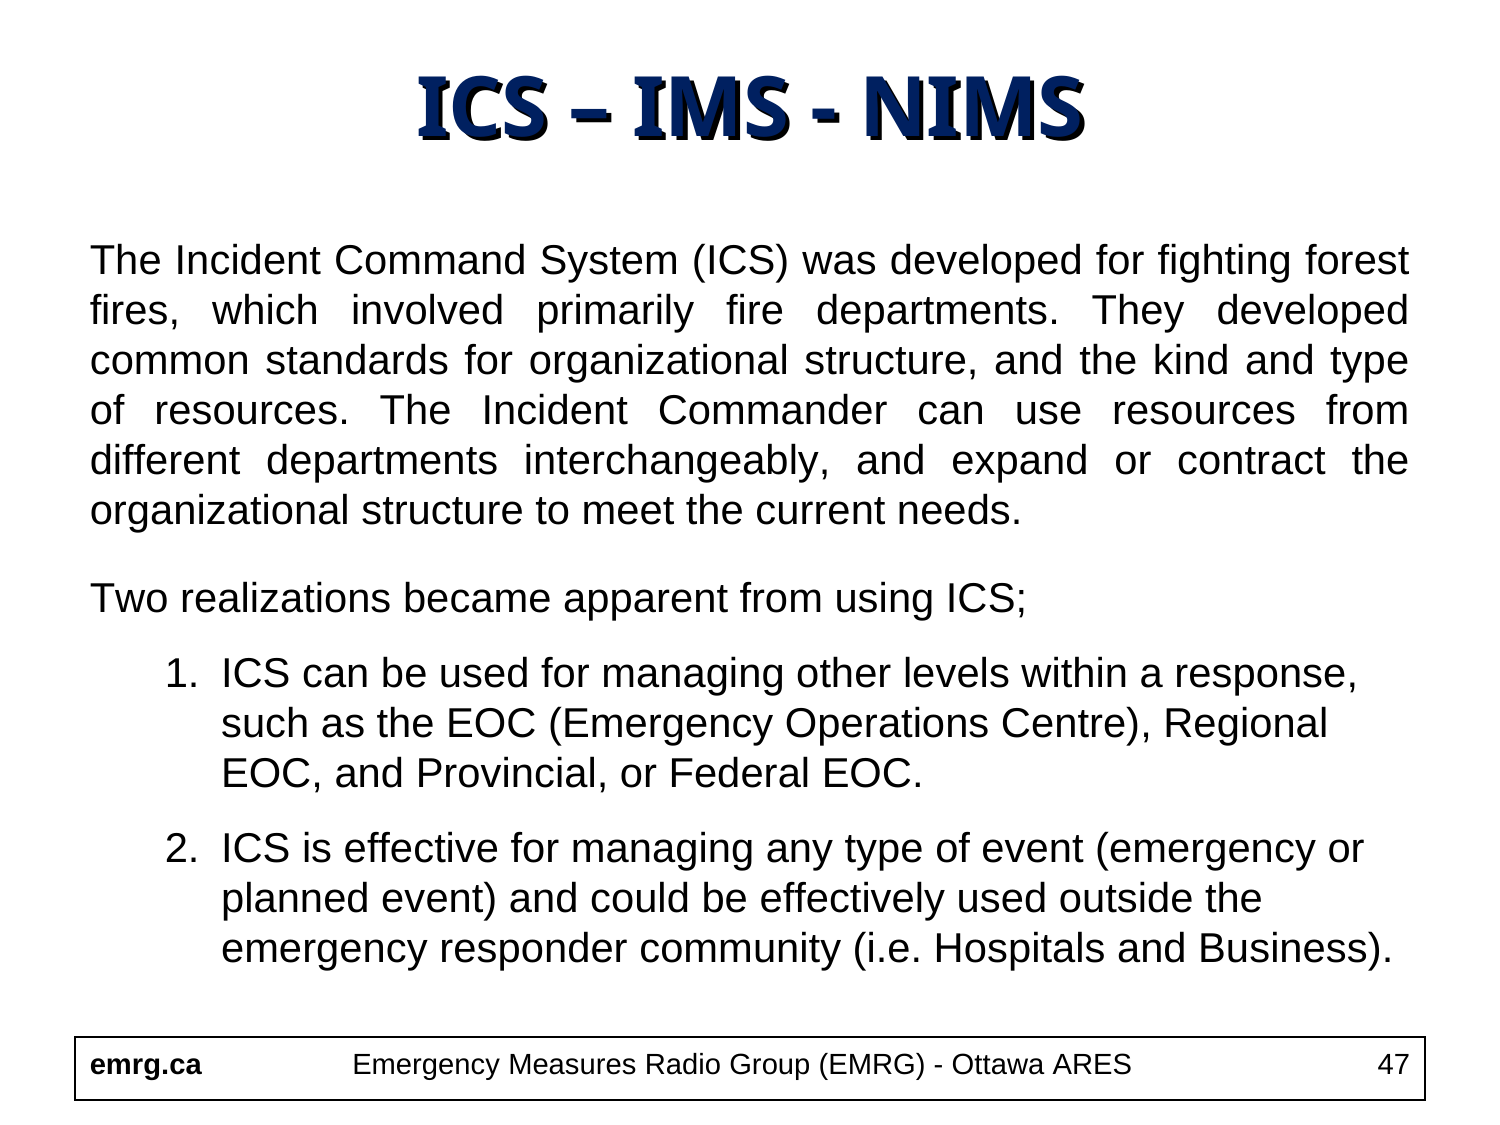

ICS – IMS - NIMS
The Incident Command System (ICS) was developed for fighting forest fires, which involved primarily fire departments. They developed common standards for organizational structure, and the kind and type of resources. The Incident Commander can use resources from different departments interchangeably, and expand or contract the organizational structure to meet the current needs.
Two realizations became apparent from using ICS;
ICS can be used for managing other levels within a response, such as the EOC (Emergency Operations Centre), Regional EOC, and Provincial, or Federal EOC.
ICS is effective for managing any type of event (emergency or planned event) and could be effectively used outside the emergency responder community (i.e. Hospitals and Business).
Emergency Measures Radio Group (EMRG) - Ottawa ARES